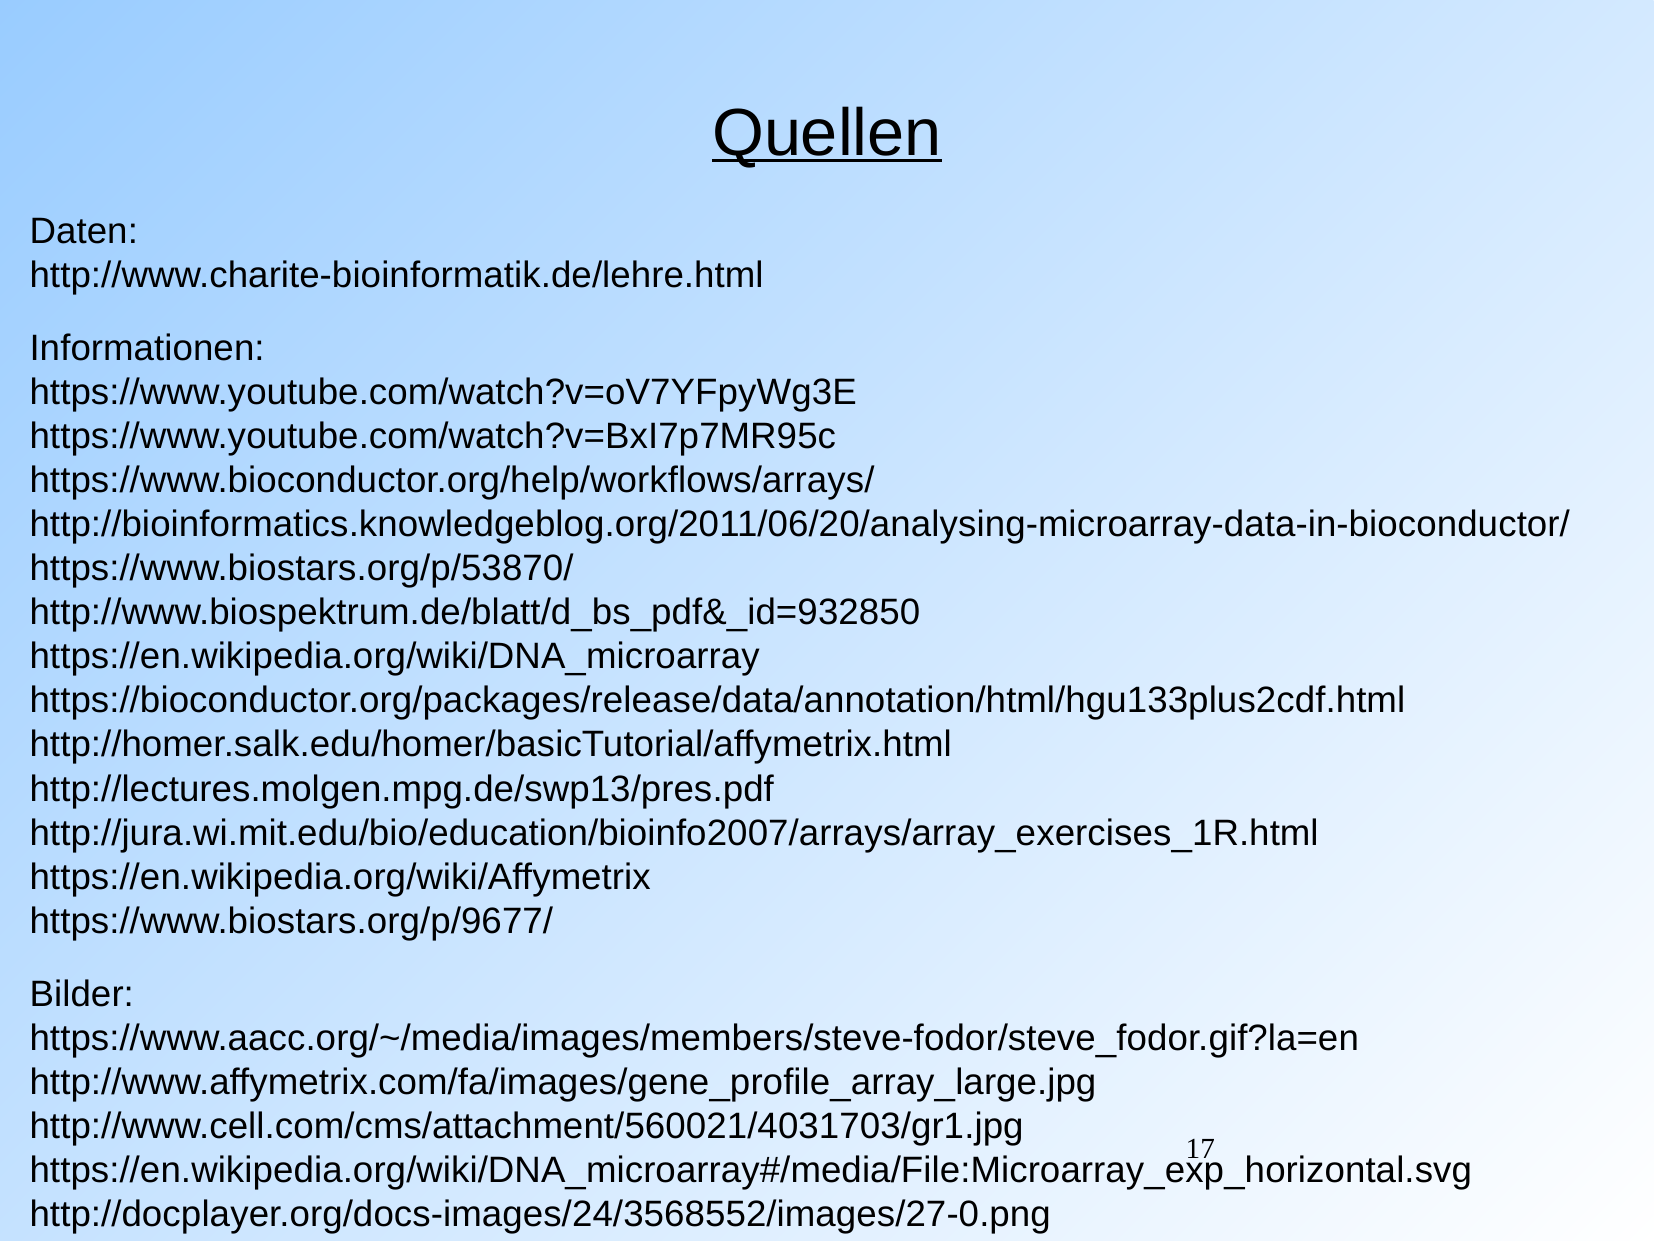

# Quellen
Daten:
http://www.charite-bioinformatik.de/lehre.html
Informationen:
https://www.youtube.com/watch?v=oV7YFpyWg3E
https://www.youtube.com/watch?v=BxI7p7MR95c
https://www.bioconductor.org/help/workflows/arrays/
http://bioinformatics.knowledgeblog.org/2011/06/20/analysing-microarray-data-in-bioconductor/
https://www.biostars.org/p/53870/
http://www.biospektrum.de/blatt/d_bs_pdf&_id=932850
https://en.wikipedia.org/wiki/DNA_microarray
https://bioconductor.org/packages/release/data/annotation/html/hgu133plus2cdf.html
http://homer.salk.edu/homer/basicTutorial/affymetrix.html
http://lectures.molgen.mpg.de/swp13/pres.pdf
http://jura.wi.mit.edu/bio/education/bioinfo2007/arrays/array_exercises_1R.html
https://en.wikipedia.org/wiki/Affymetrix
https://www.biostars.org/p/9677/
Bilder:
https://www.aacc.org/~/media/images/members/steve-fodor/steve_fodor.gif?la=en
http://www.affymetrix.com/fa/images/gene_profile_array_large.jpg
http://www.cell.com/cms/attachment/560021/4031703/gr1.jpghttps://en.wikipedia.org/wiki/DNA_microarray#/media/File:Microarray_exp_horizontal.svg
http://docplayer.org/docs-images/24/3568552/images/27-0.png